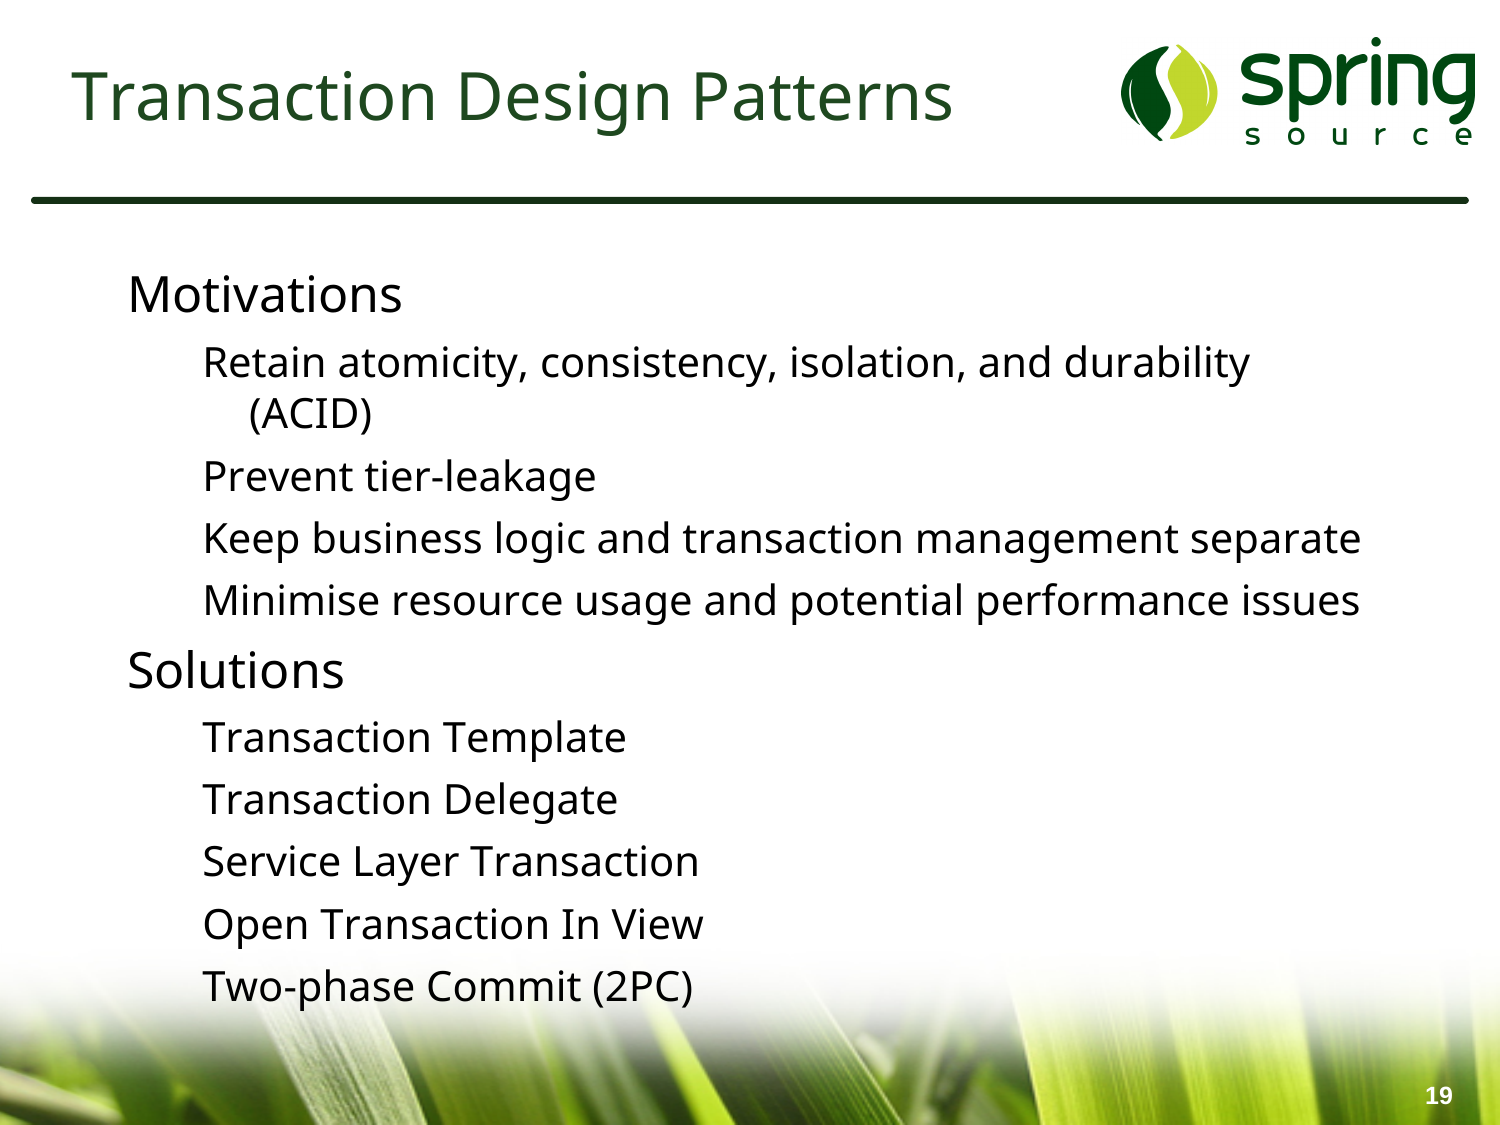

# Transaction Design Patterns
Motivations
Retain atomicity, consistency, isolation, and durability (ACID)
Prevent tier-leakage
Keep business logic and transaction management separate
Minimise resource usage and potential performance issues
Solutions
Transaction Template
Transaction Delegate
Service Layer Transaction
Open Transaction In View
Two-phase Commit (2PC)